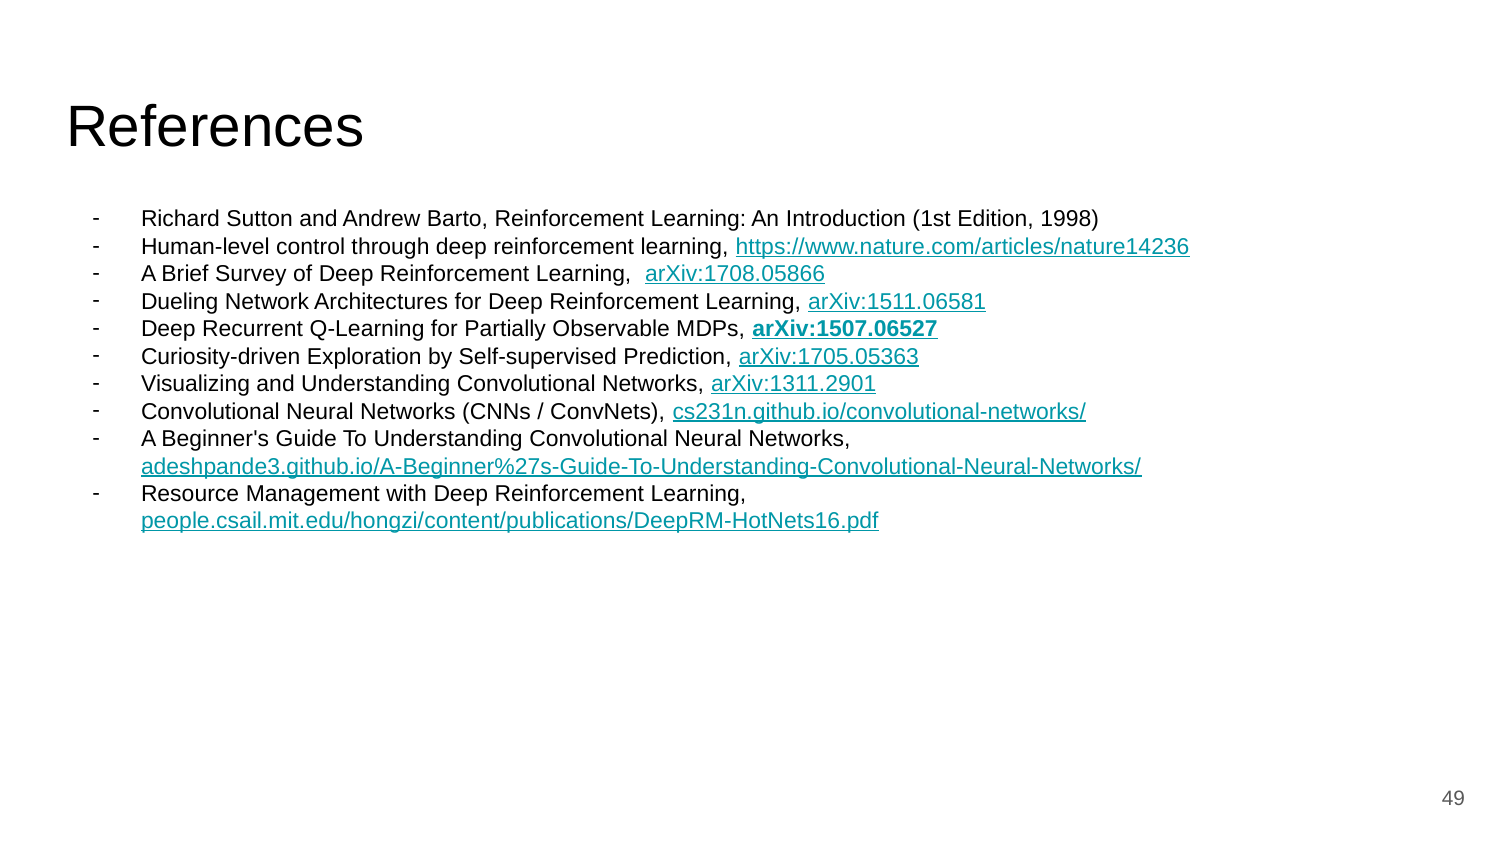

# References
Richard Sutton and Andrew Barto, Reinforcement Learning: An Introduction (1st Edition, 1998)
Human-level control through deep reinforcement learning, https://www.nature.com/articles/nature14236
A Brief Survey of Deep Reinforcement Learning, arXiv:1708.05866
Dueling Network Architectures for Deep Reinforcement Learning, arXiv:1511.06581
Deep Recurrent Q-Learning for Partially Observable MDPs, arXiv:1507.06527
Curiosity-driven Exploration by Self-supervised Prediction, arXiv:1705.05363
Visualizing and Understanding Convolutional Networks, arXiv:1311.2901
Convolutional Neural Networks (CNNs / ConvNets), cs231n.github.io/convolutional-networks/
A Beginner's Guide To Understanding Convolutional Neural Networks, adeshpande3.github.io/A-Beginner%27s-Guide-To-Understanding-Convolutional-Neural-Networks/
Resource Management with Deep Reinforcement Learning, people.csail.mit.edu/hongzi/content/publications/DeepRM-HotNets16.pdf